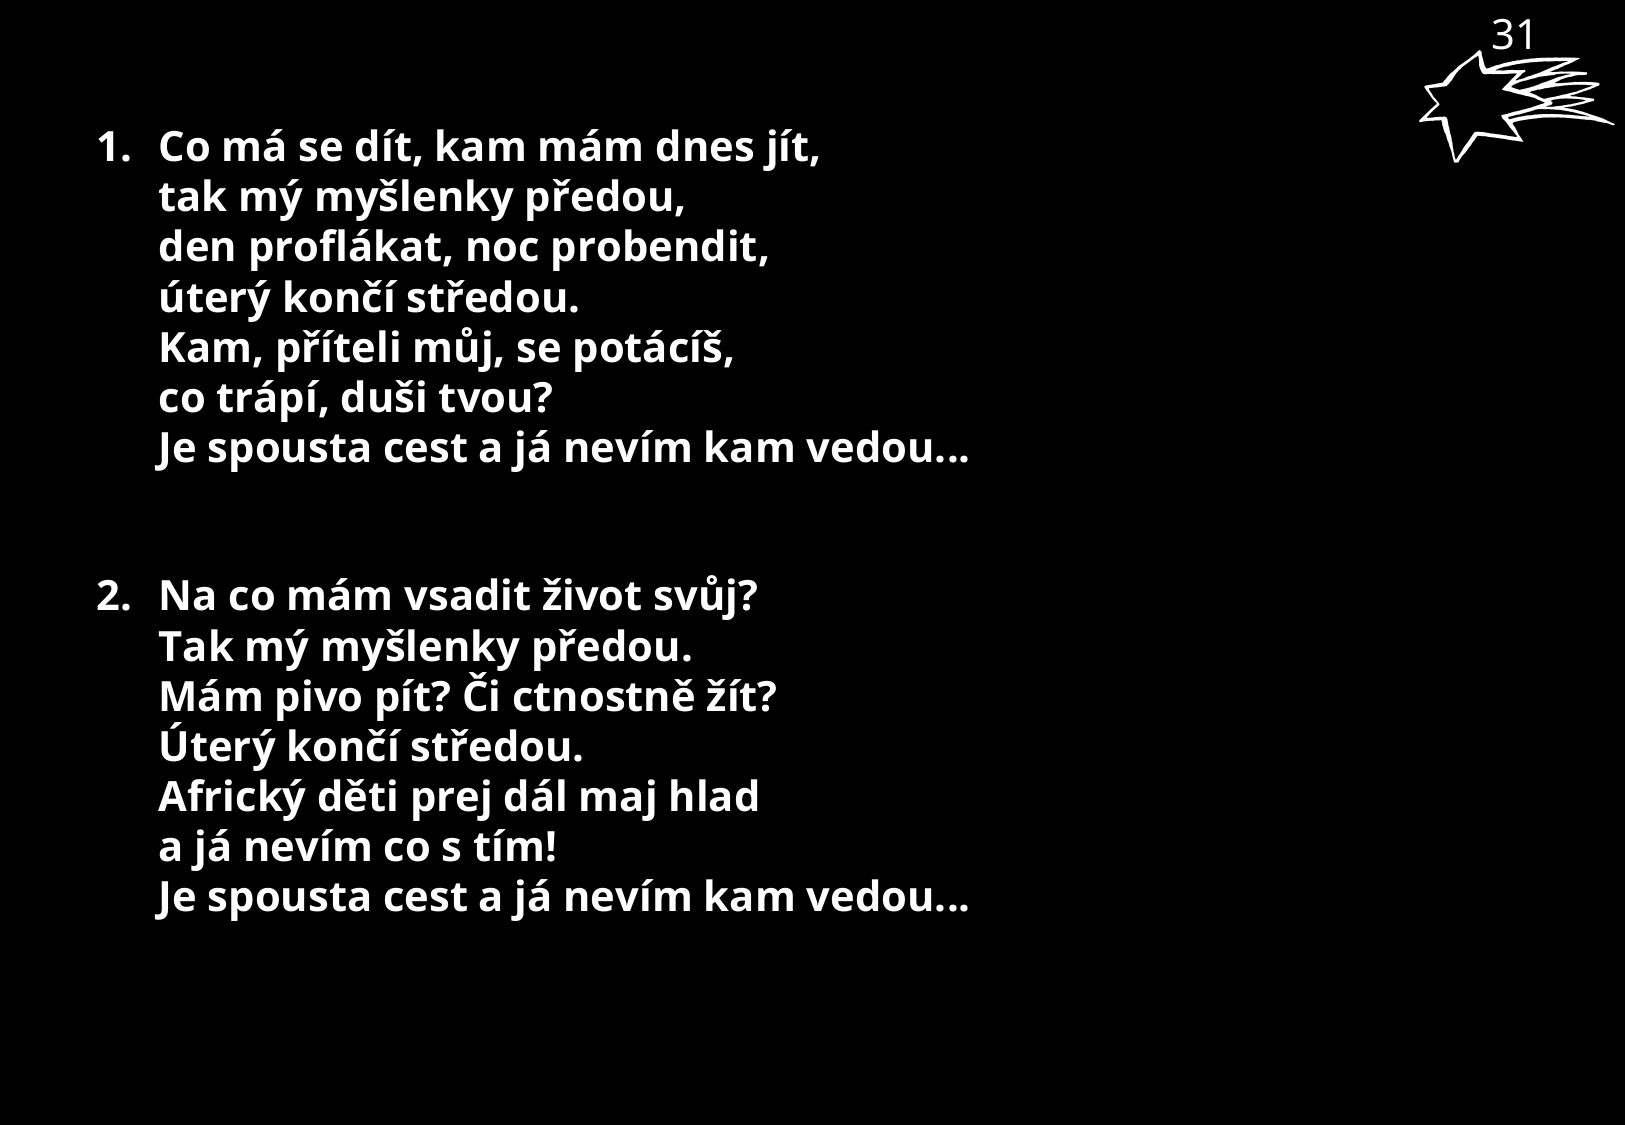

31
# Co má se dít, kam mám dnes jít, tak mý myšlenky předou, den proflákat, noc probendit, úterý končí středou. Kam, příteli můj, se potácíš, co trápí, duši tvou? Je spousta cest a já nevím kam vedou...
Na co mám vsadit život svůj?
Tak mý myšlenky předou.
Mám pivo pít? Či ctnostně žít?
Úterý končí středou.
Africký děti prej dál maj hlad
a já nevím co s tím!
Je spousta cest a já nevím kam vedou...